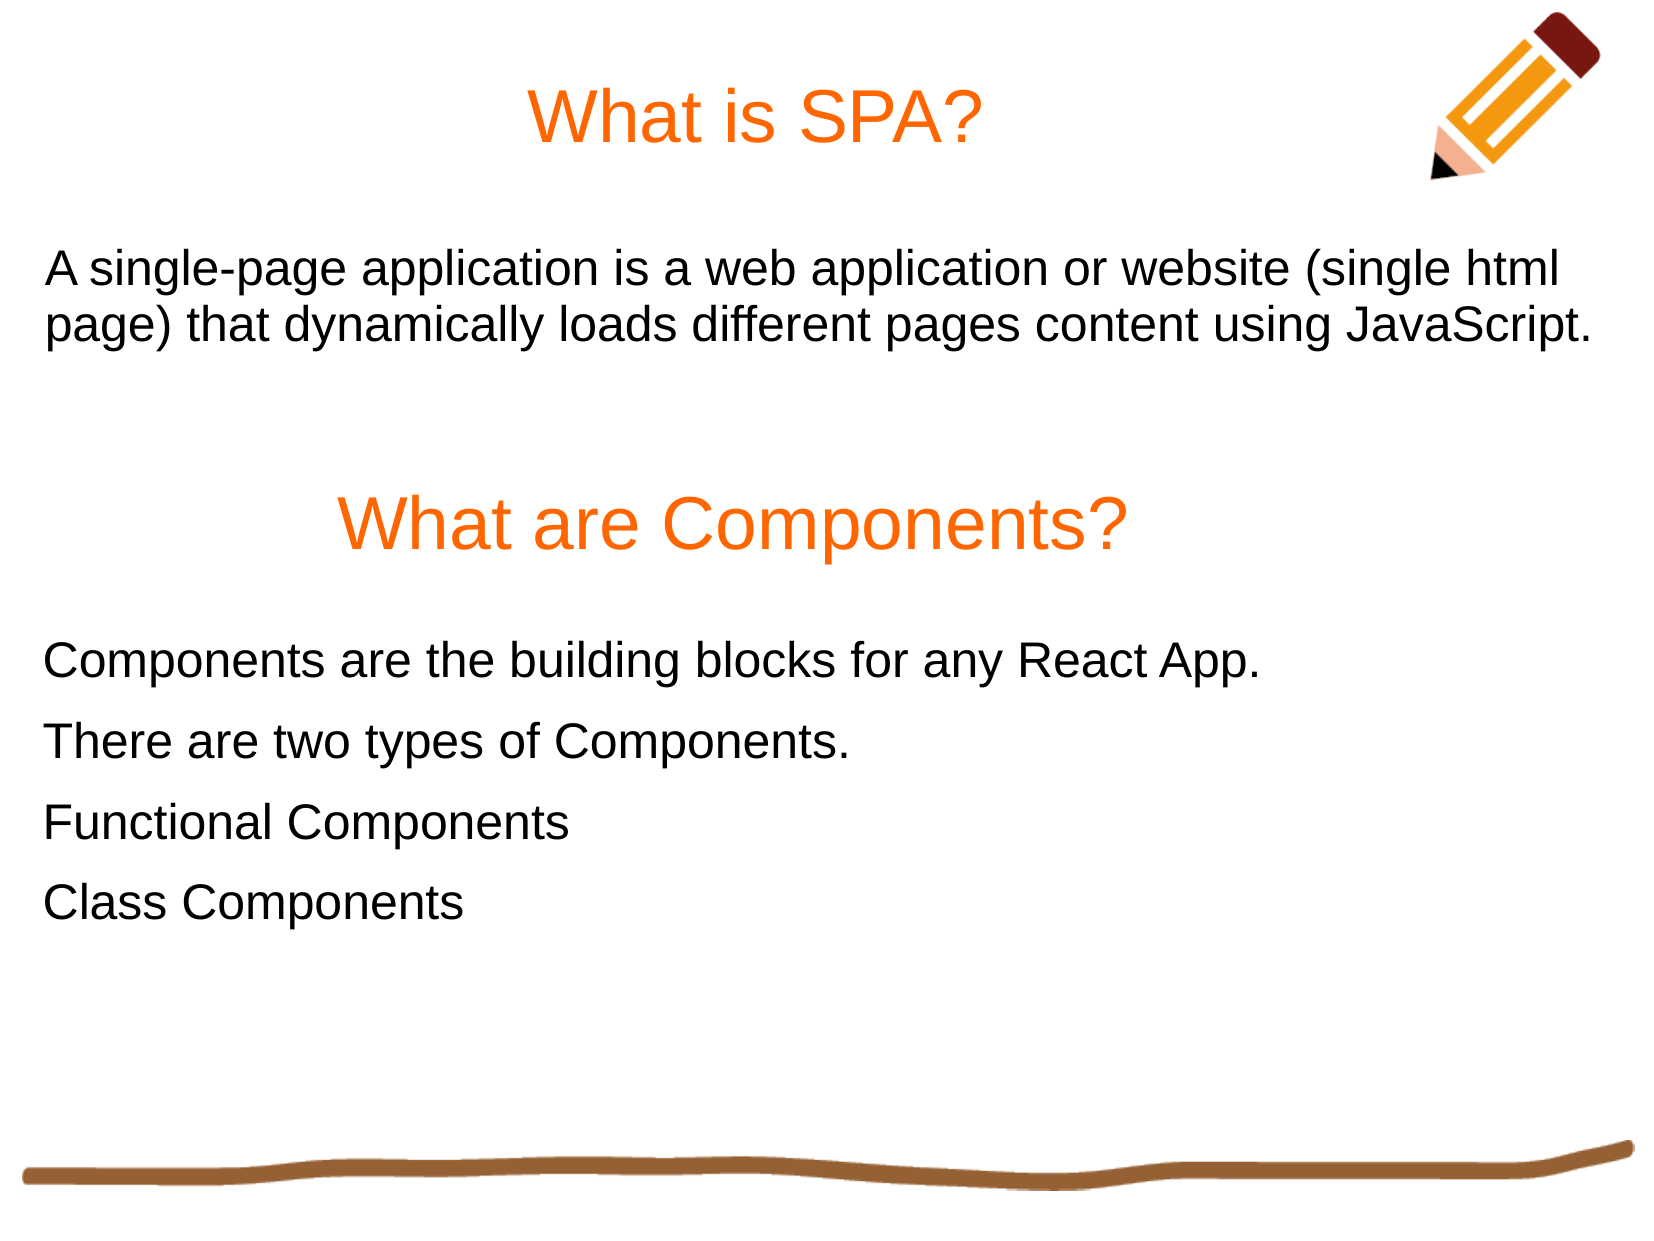

# What is SPA?
A single-page application is a web application or website (single html page) that dynamically loads different pages content using JavaScript.
What are Components?
Components are the building blocks for any React App.
There are two types of Components.
Functional Components
Class Components